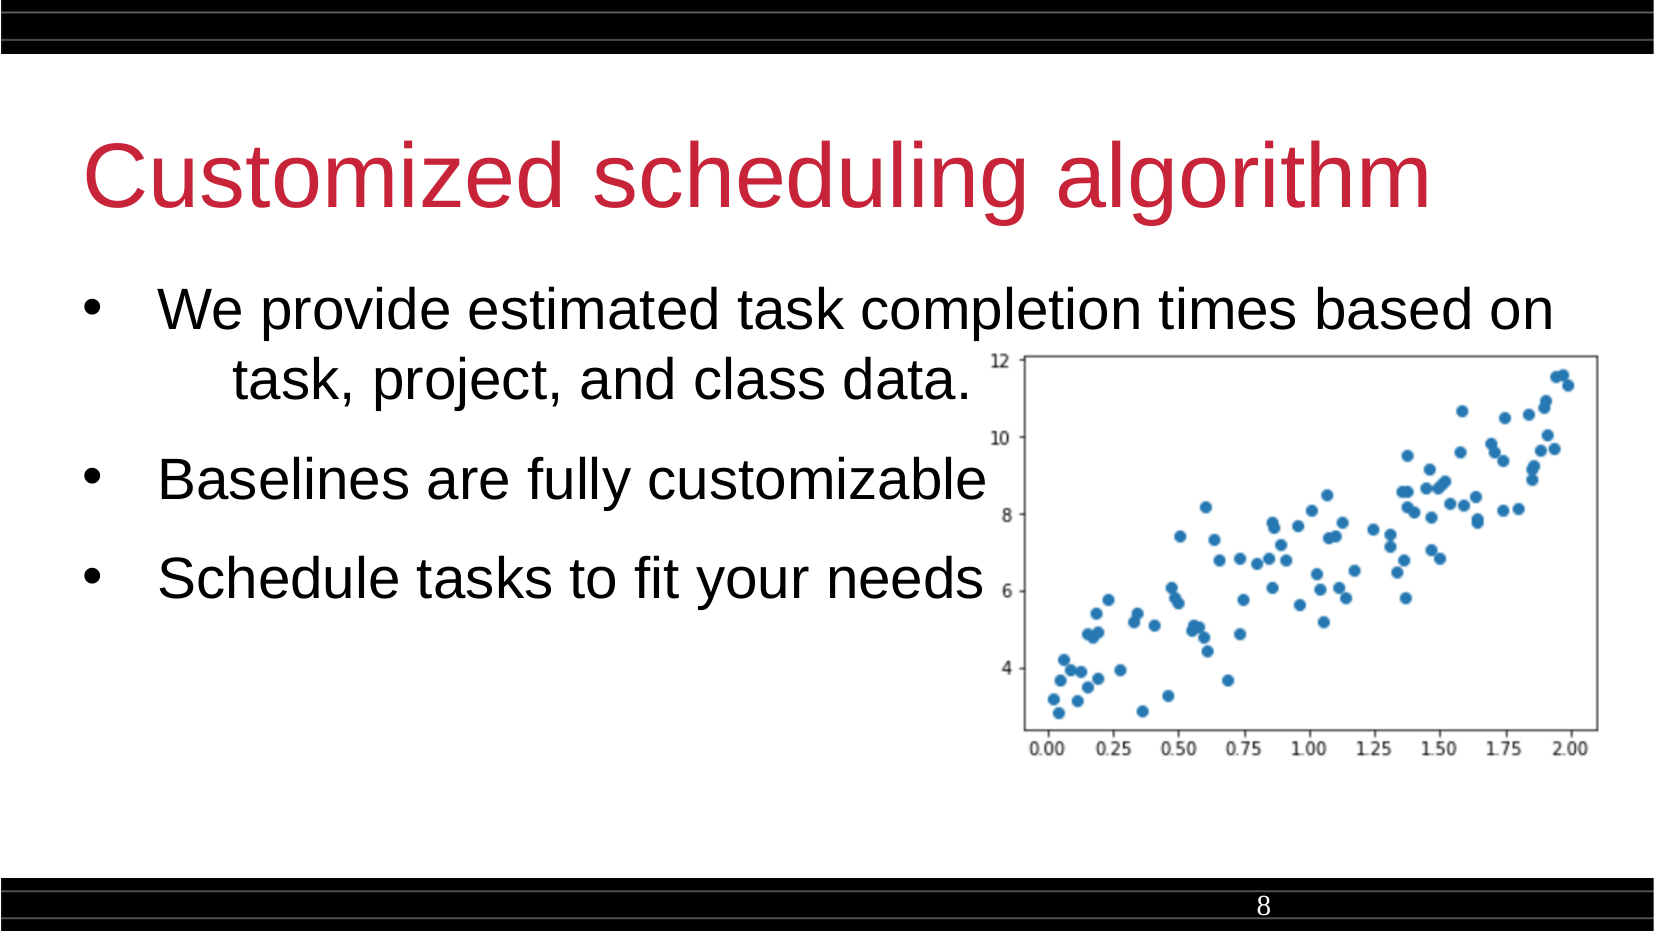

# Customized scheduling algorithm
We provide estimated task completion times based on task, project, and class data.
Baselines are fully customizable
Schedule tasks to fit your needs